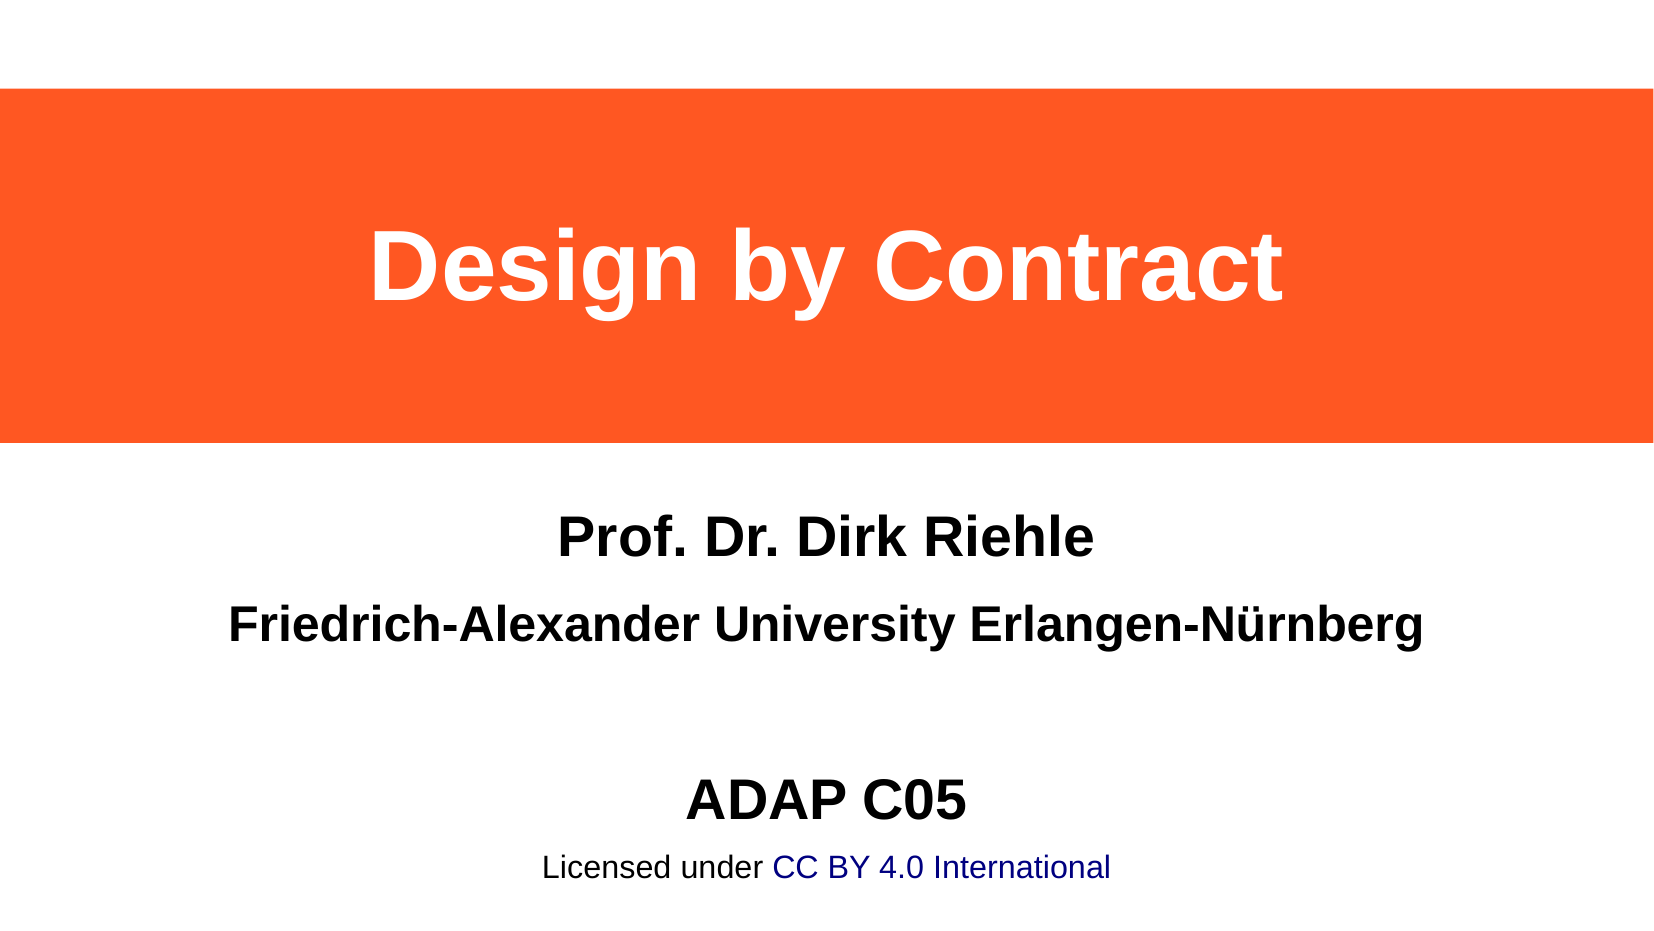

# Design by Contract
Prof. Dr. Dirk Riehle
Friedrich-Alexander University Erlangen-Nürnberg
ADAP C05
Licensed under CC BY 4.0 International